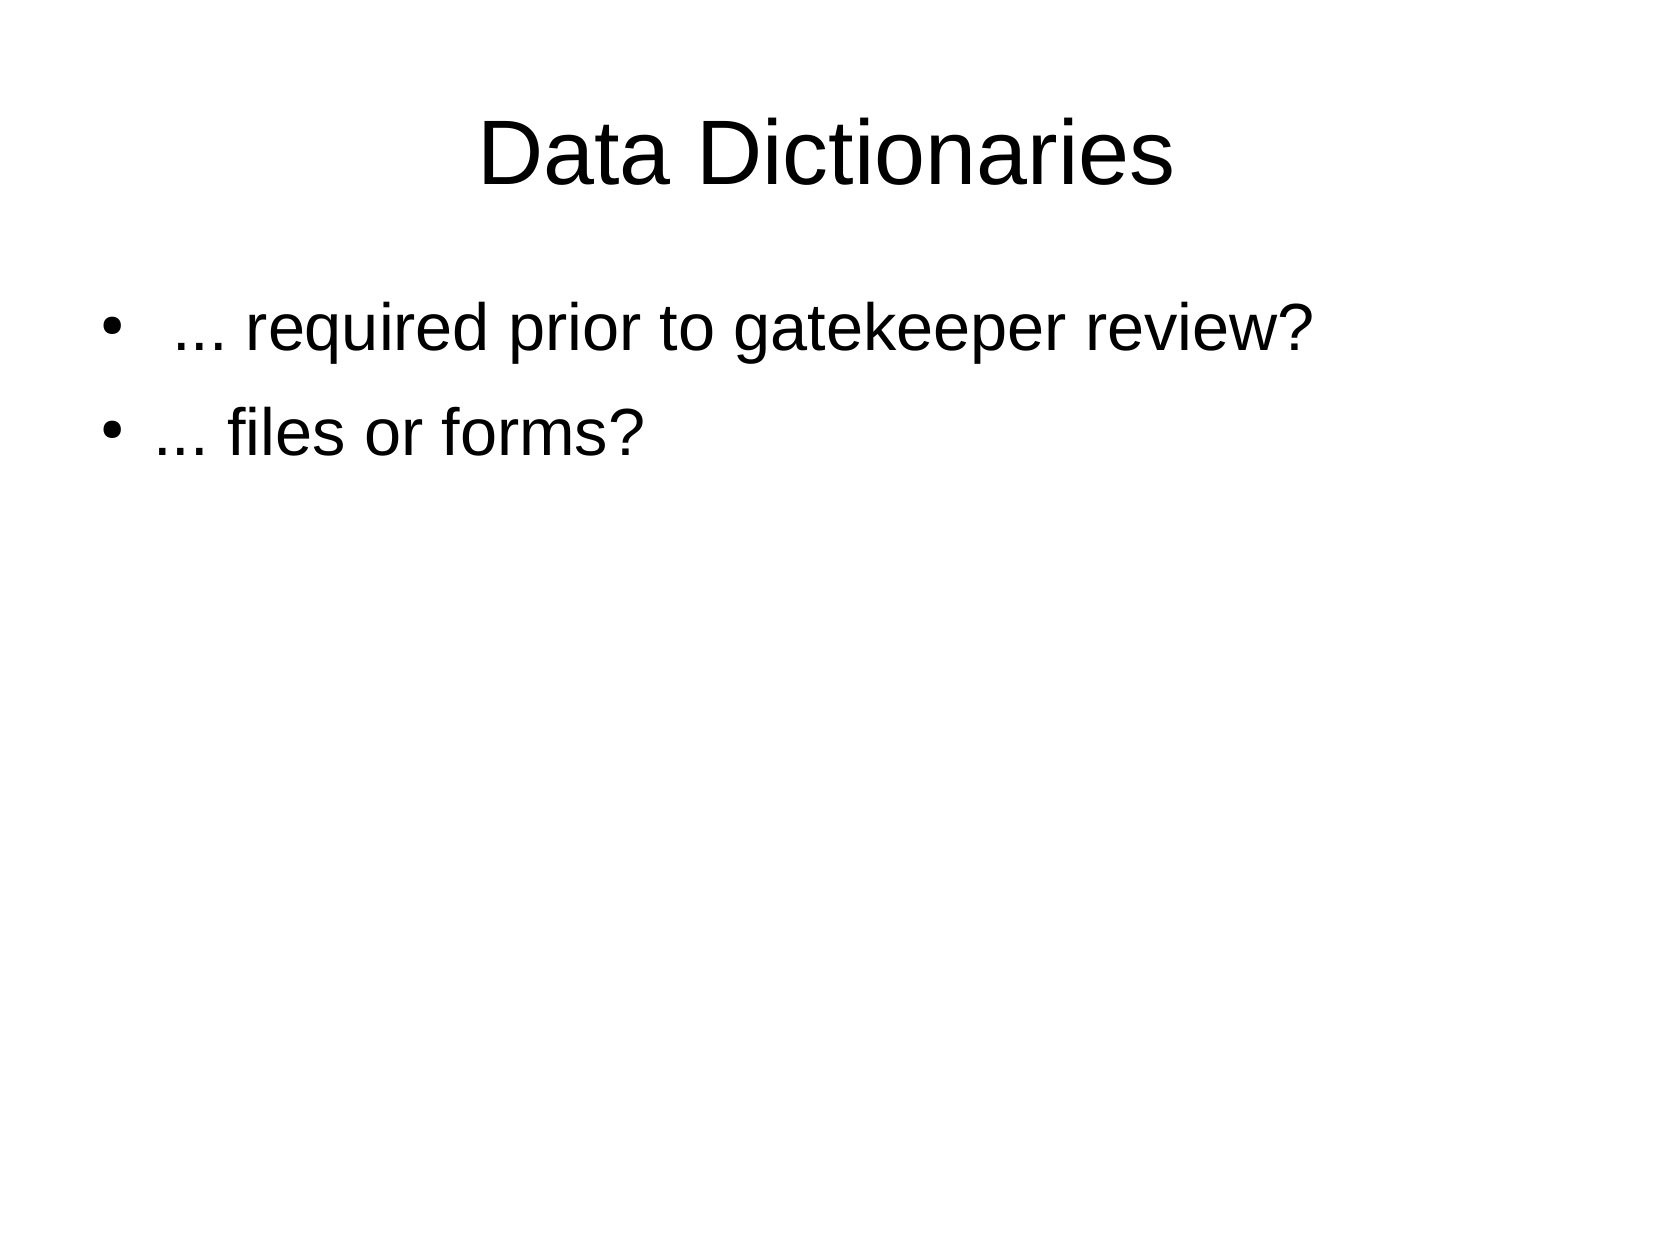

# Data Dictionaries
 ... required prior to gatekeeper review?
... files or forms?